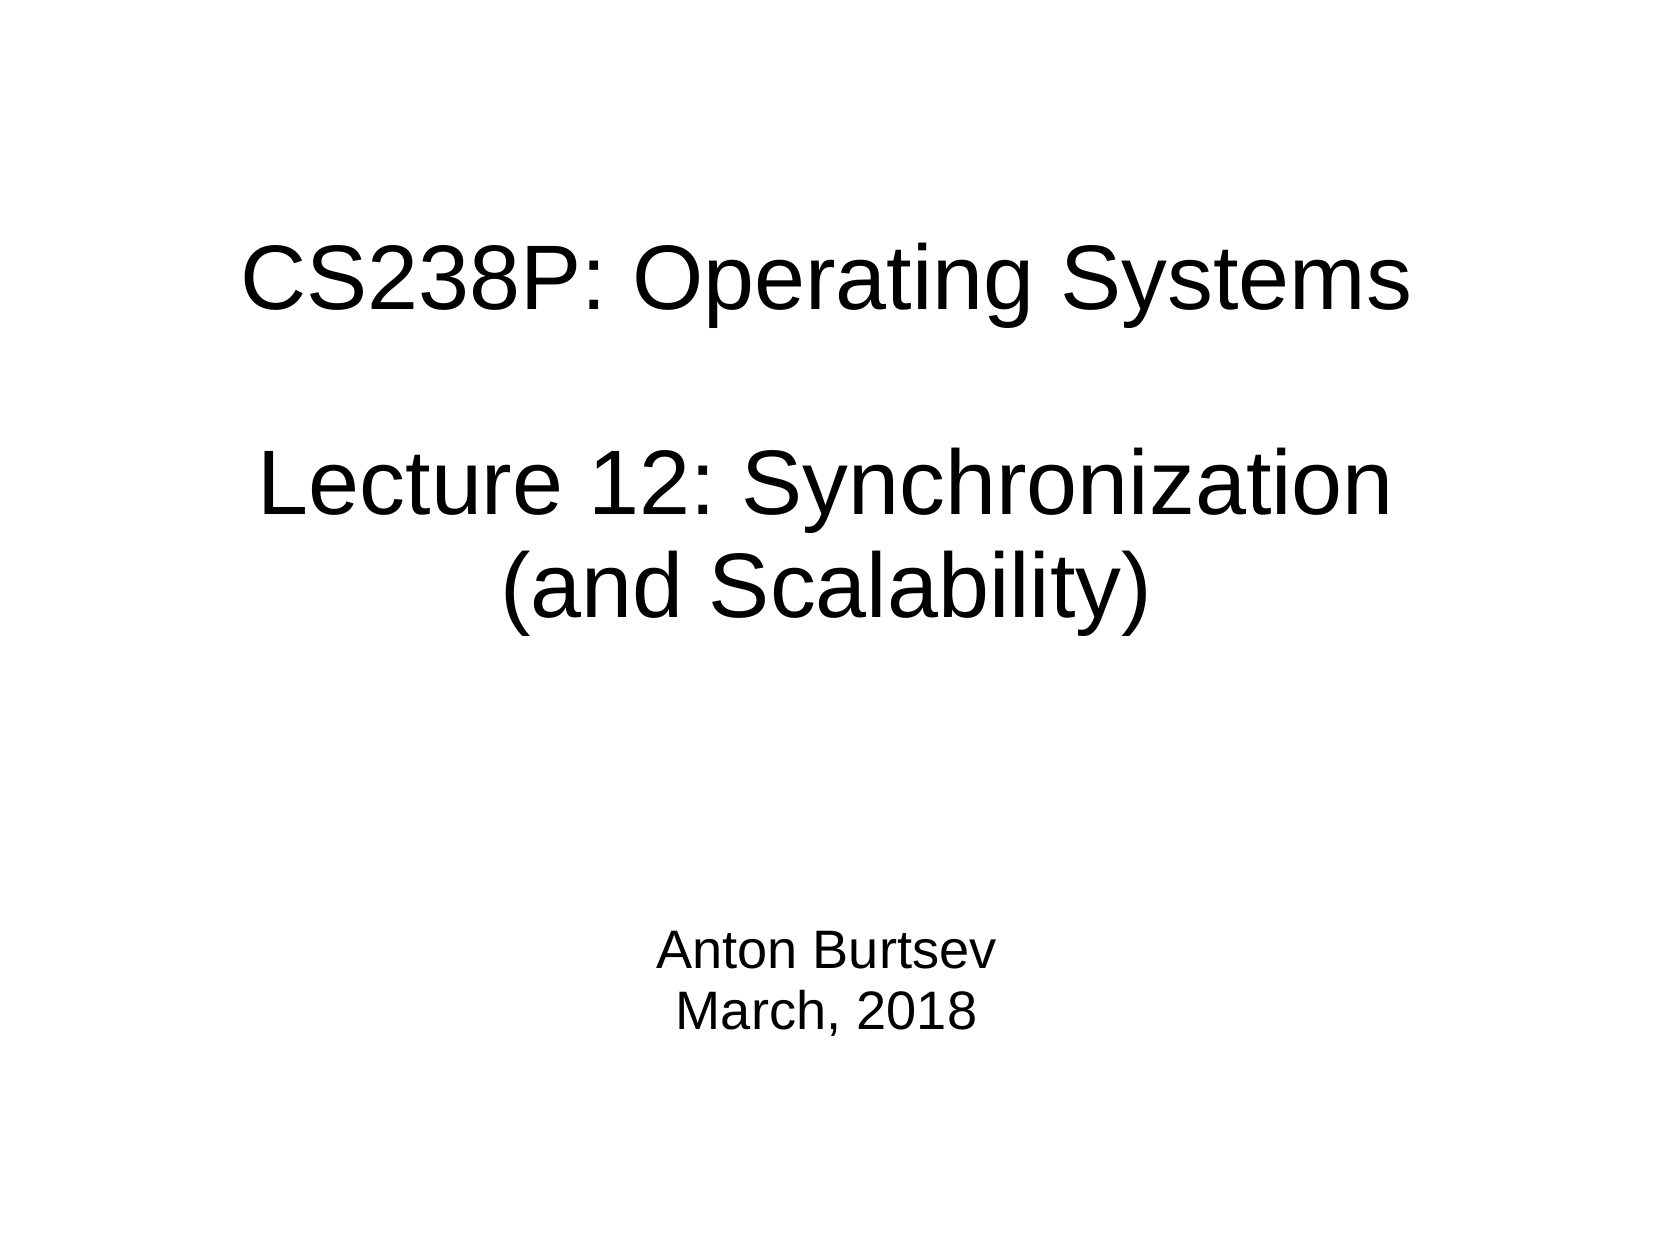

# CS238P: Operating Systems Lecture 12: Synchronization (and Scalability)
Anton Burtsev
March, 2018